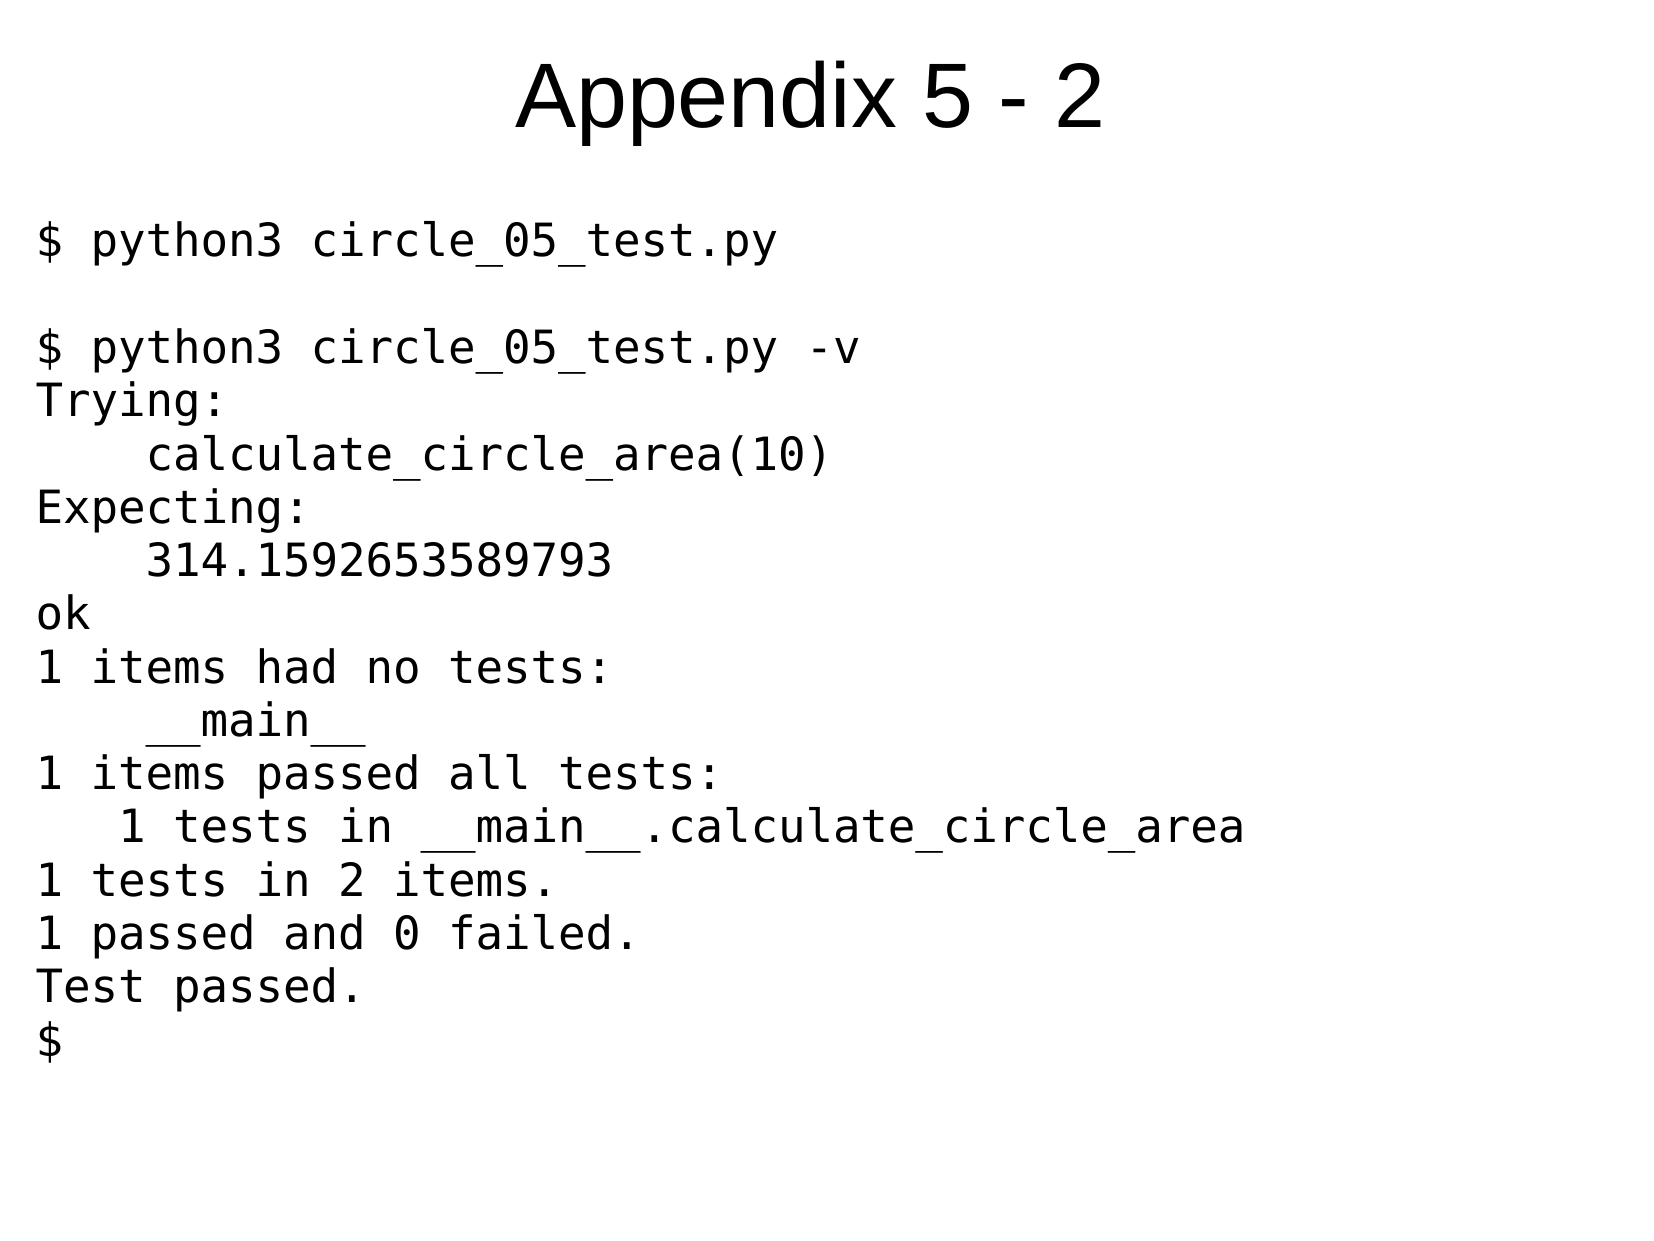

# Appendix 5 - 2
$ python3 circle_05_test.py
$ python3 circle_05_test.py -v
Trying:
 calculate_circle_area(10)
Expecting:
 314.1592653589793
ok
1 items had no tests:
 __main__
1 items passed all tests:
 1 tests in __main__.calculate_circle_area
1 tests in 2 items.
1 passed and 0 failed.
Test passed.
$